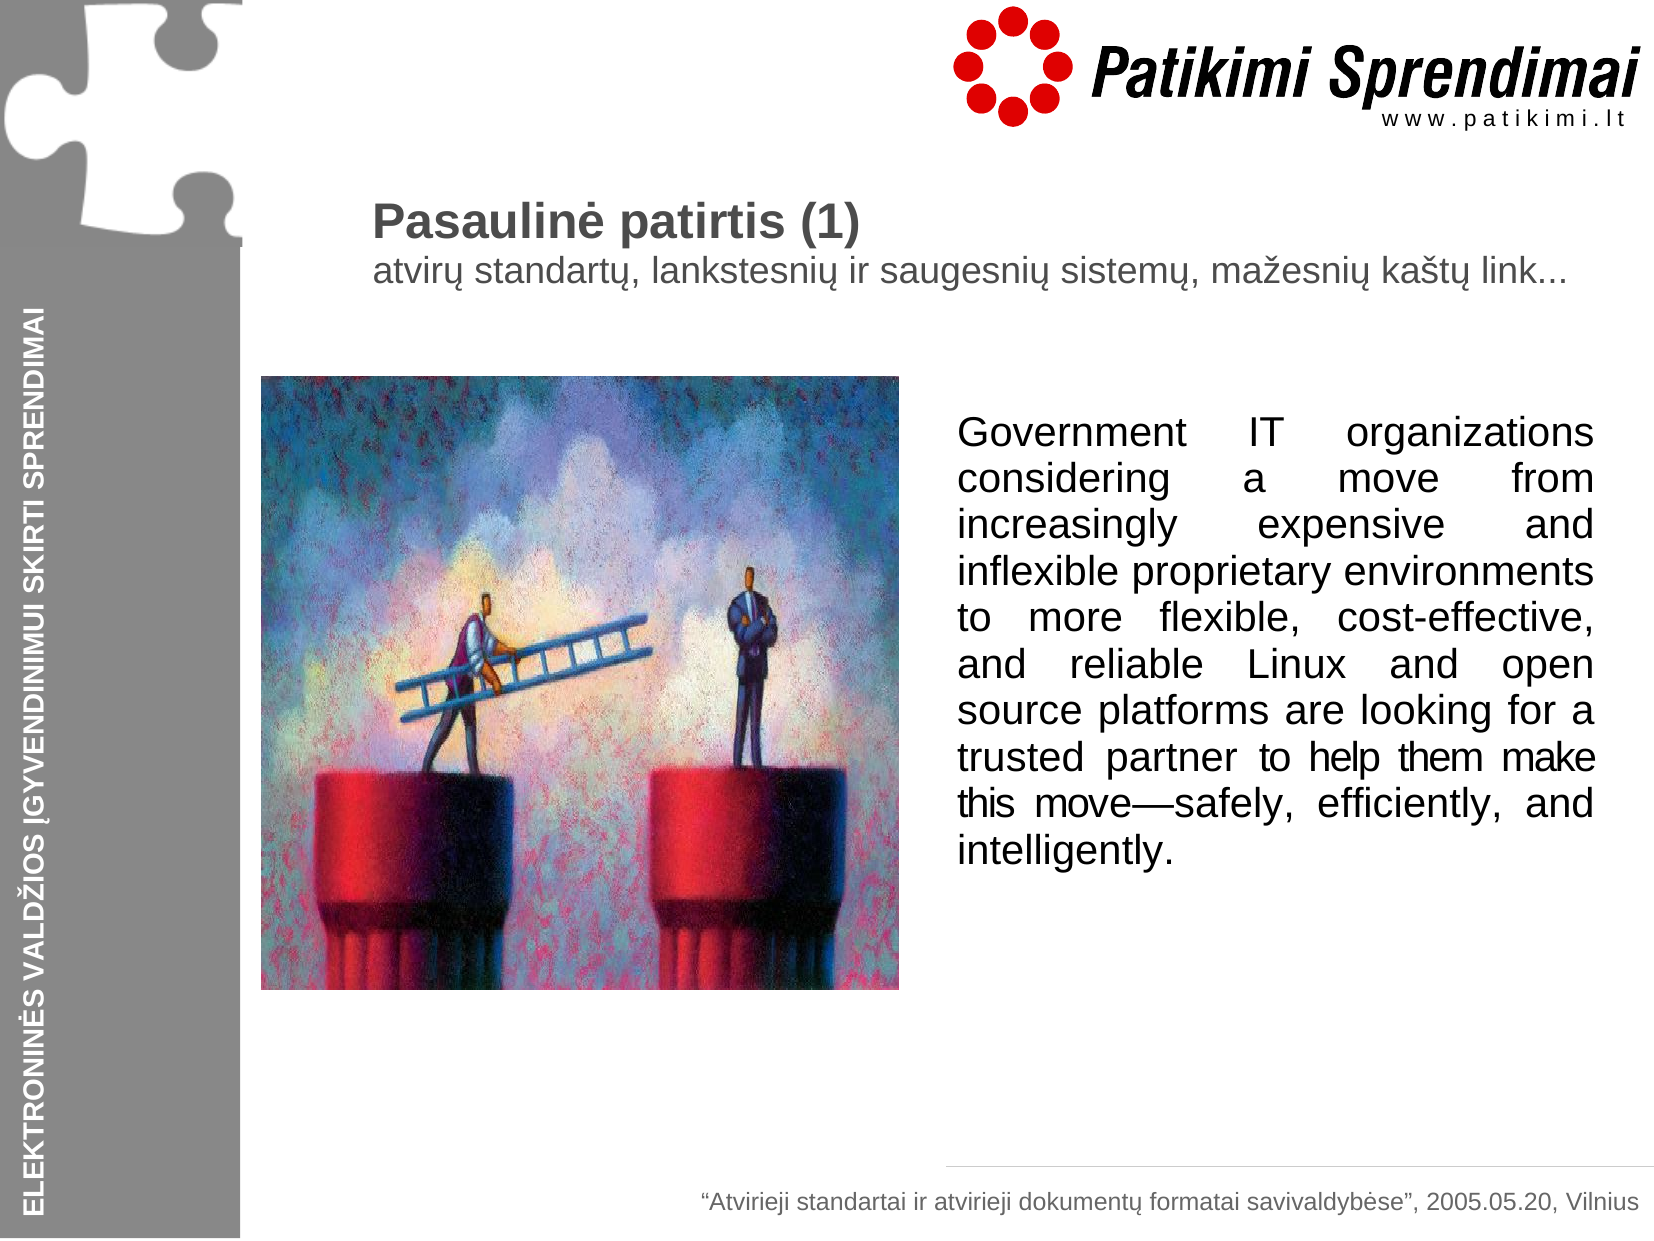

Pasaulinė patirtis (1)
atvirų standartų, lankstesnių ir saugesnių sistemų, mažesnių kaštų link...
# Government IT organizations considering a move from increasingly expensive and inflexible proprietary environments to more flexible, cost-effective, and reliable Linux and open source platforms are looking for a trusted partner to help them make this move—safely, efficiently, and intelligently.